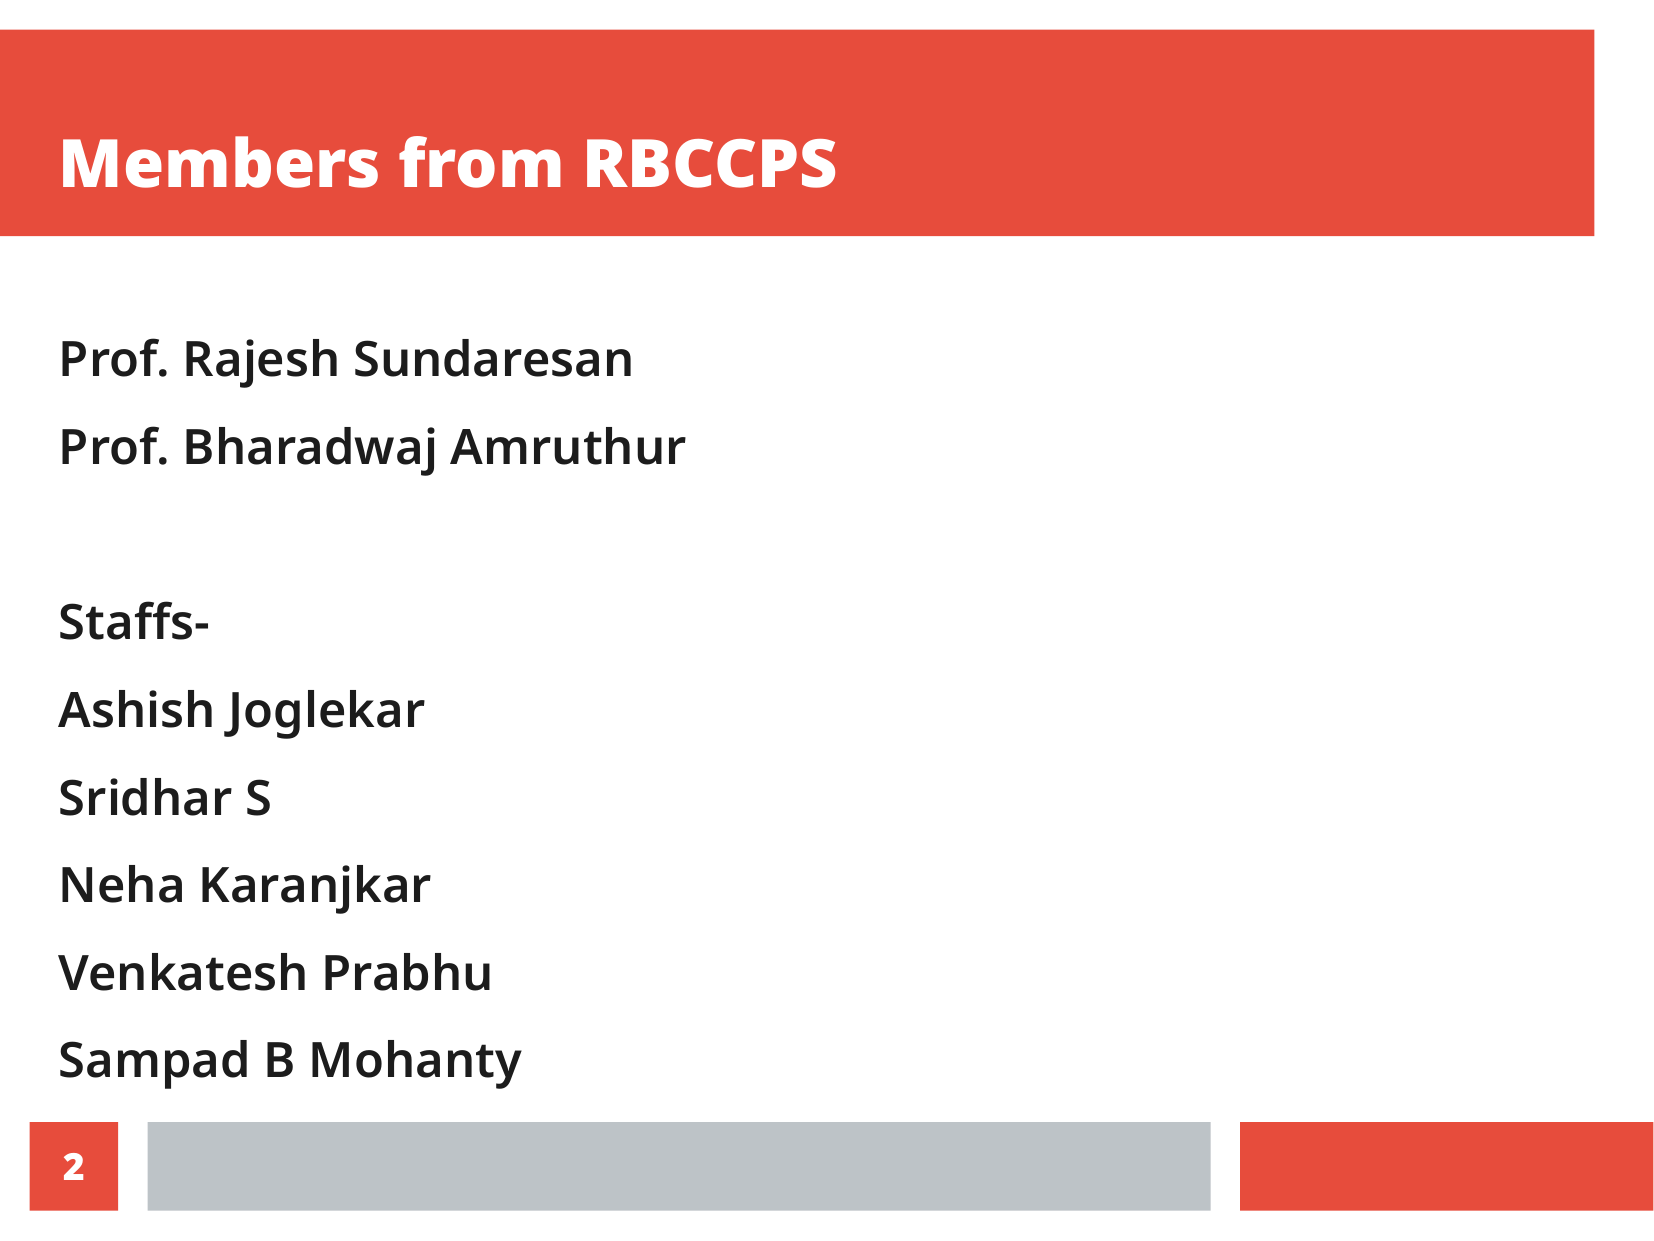

# Members from RBCCPS
Prof. Rajesh Sundaresan
Prof. Bharadwaj Amruthur
Staffs-
Ashish Joglekar
Sridhar S
Neha Karanjkar
Venkatesh Prabhu
Sampad B Mohanty
2